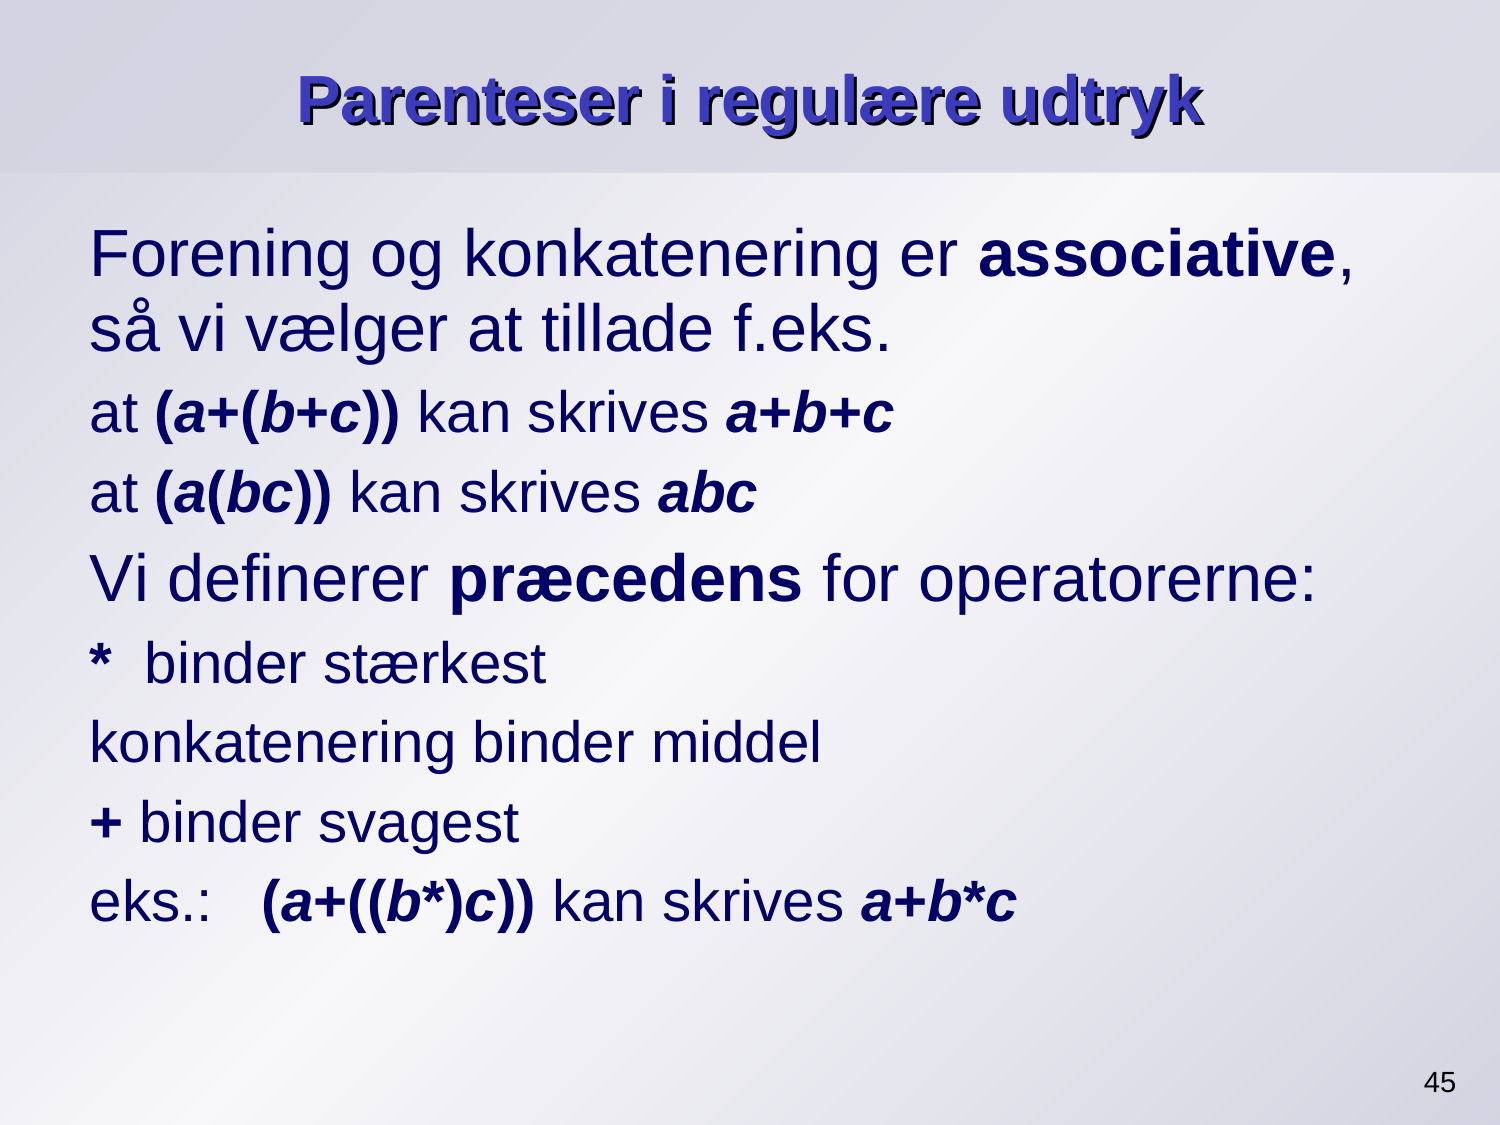

# Parenteser i regulære udtryk
Forening og konkatenering er associative, så vi vælger at tillade f.eks.
at (a+(b+c)) kan skrives a+b+c
at (a(bc)) kan skrives abc
Vi definerer præcedens for operatorerne:
* binder stærkest
konkatenering binder middel
+ binder svagest
eks.: (a+((b*)c)) kan skrives a+b*c
45